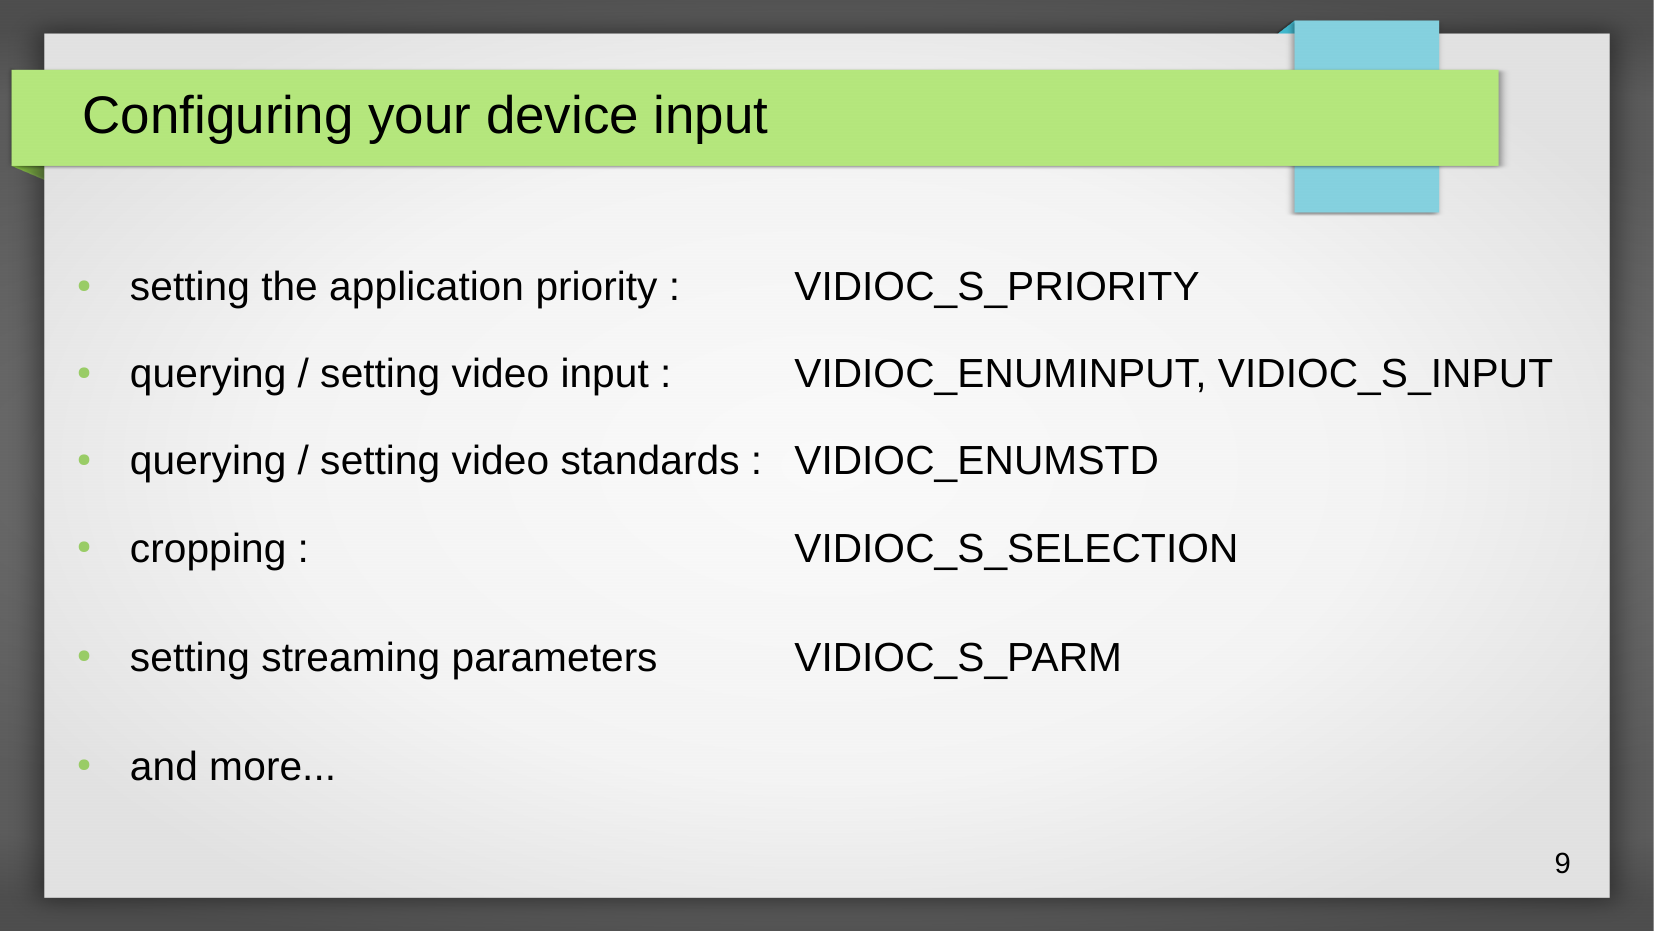

# Configuring your device input
setting the application priority : 		VIDIOC_S_PRIORITY
querying / setting video input : 		VIDIOC_ENUMINPUT, VIDIOC_S_INPUT
querying / setting video standards : 	VIDIOC_ENUMSTD
cropping : 							VIDIOC_S_SELECTION
setting streaming parameters	 	VIDIOC_S_PARM
and more...
9